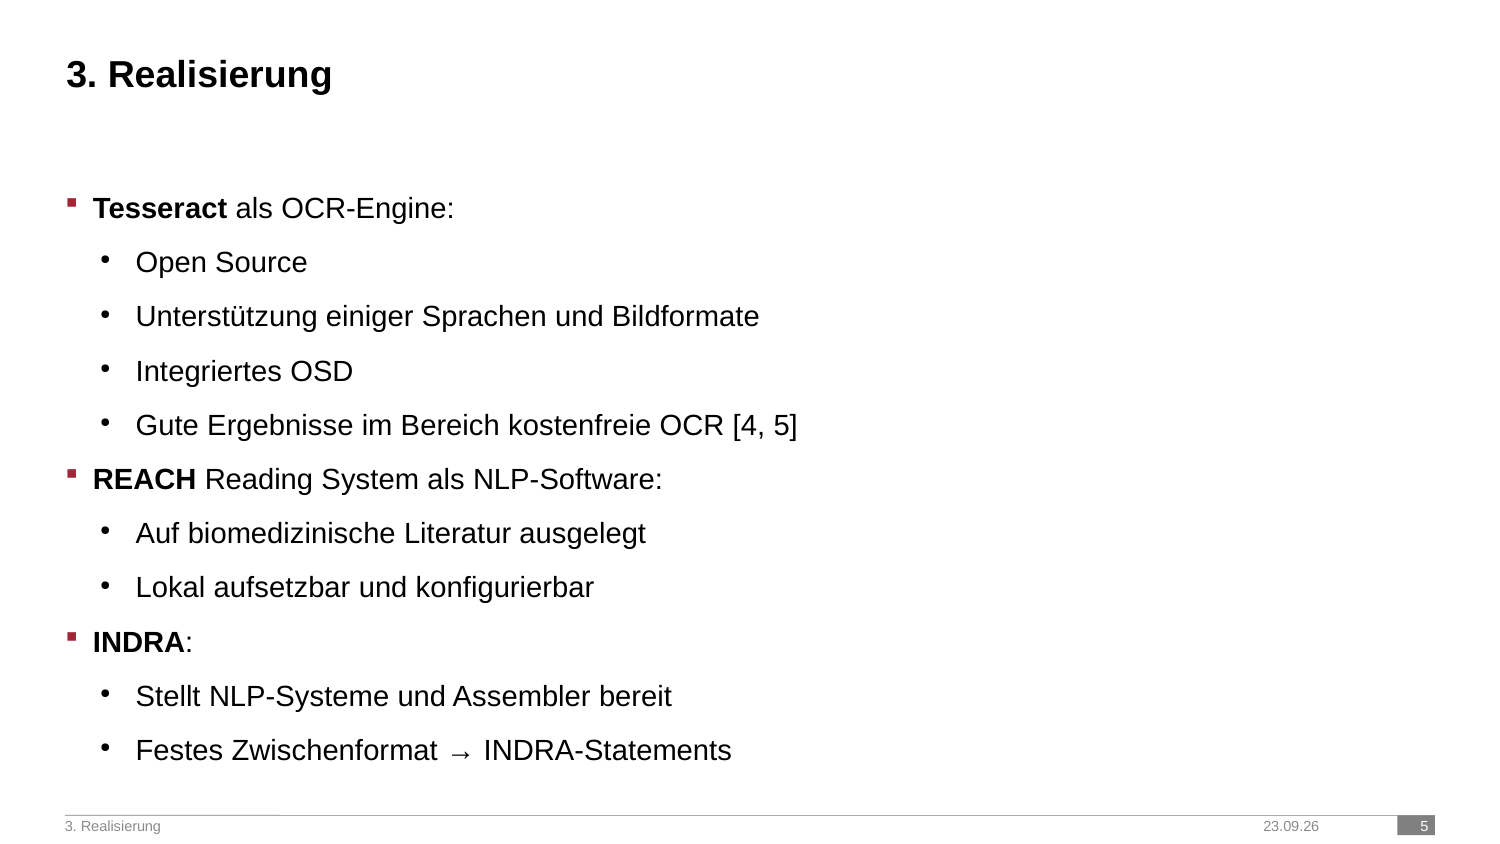

3. Realisierung
Tesseract als OCR-Engine:
Open Source
Unterstützung einiger Sprachen und Bildformate
Integriertes OSD
Gute Ergebnisse im Bereich kostenfreie OCR [4, 5]
REACH Reading System als NLP-Software:
Auf biomedizinische Literatur ausgelegt
Lokal aufsetzbar und konfigurierbar
INDRA:
Stellt NLP-Systeme und Assembler bereit
Festes Zwischenformat → INDRA-Statements
3. Realisierung